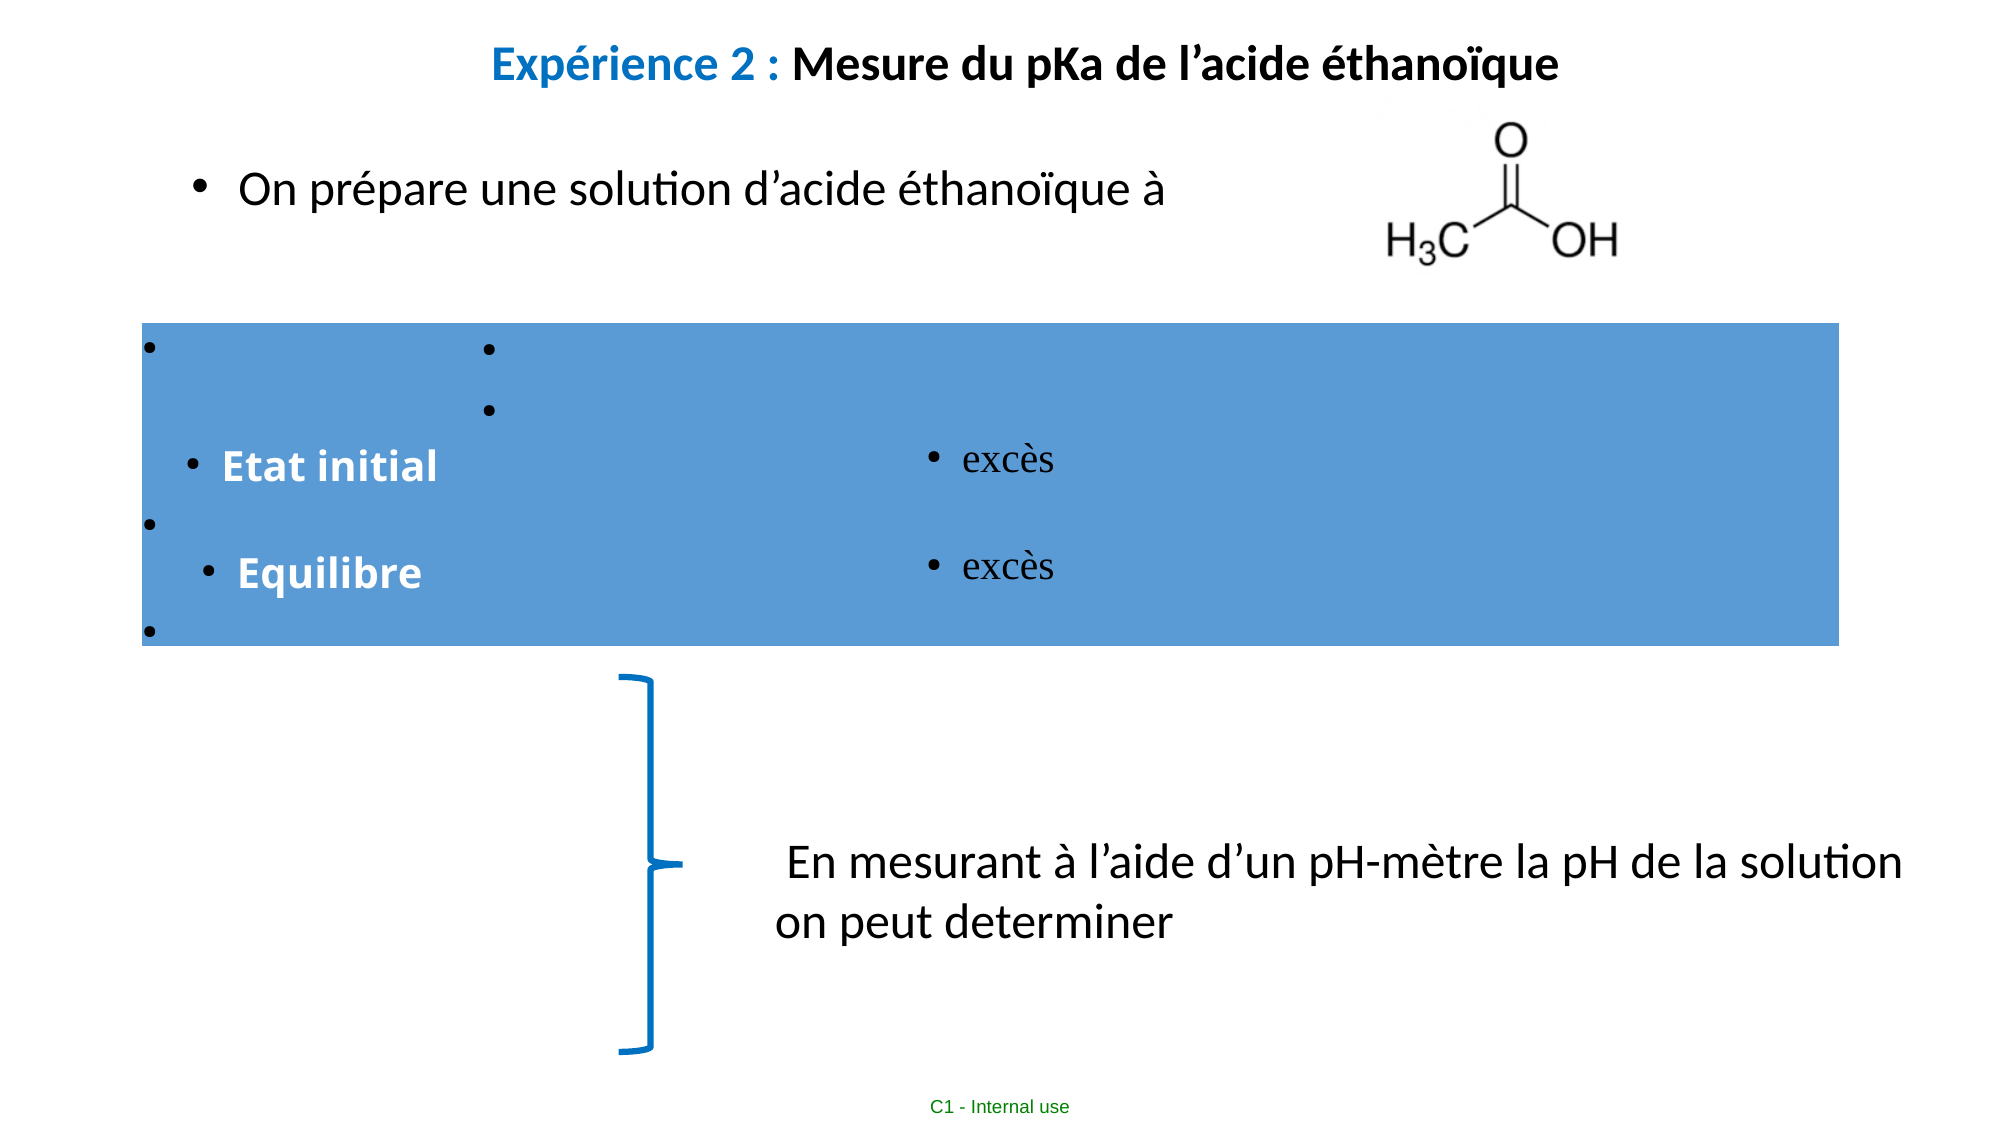

Expérience 2 : Mesure du pKa de l’acide éthanoïque
On prépare une solution d’acide éthanoïque à
| | | | | |
| --- | --- | --- | --- | --- |
| Etat initial | | excès | | |
| Equilibre | | excès | | |
 En mesurant à l’aide d’un pH-mètre la pH de la solution on peut determiner